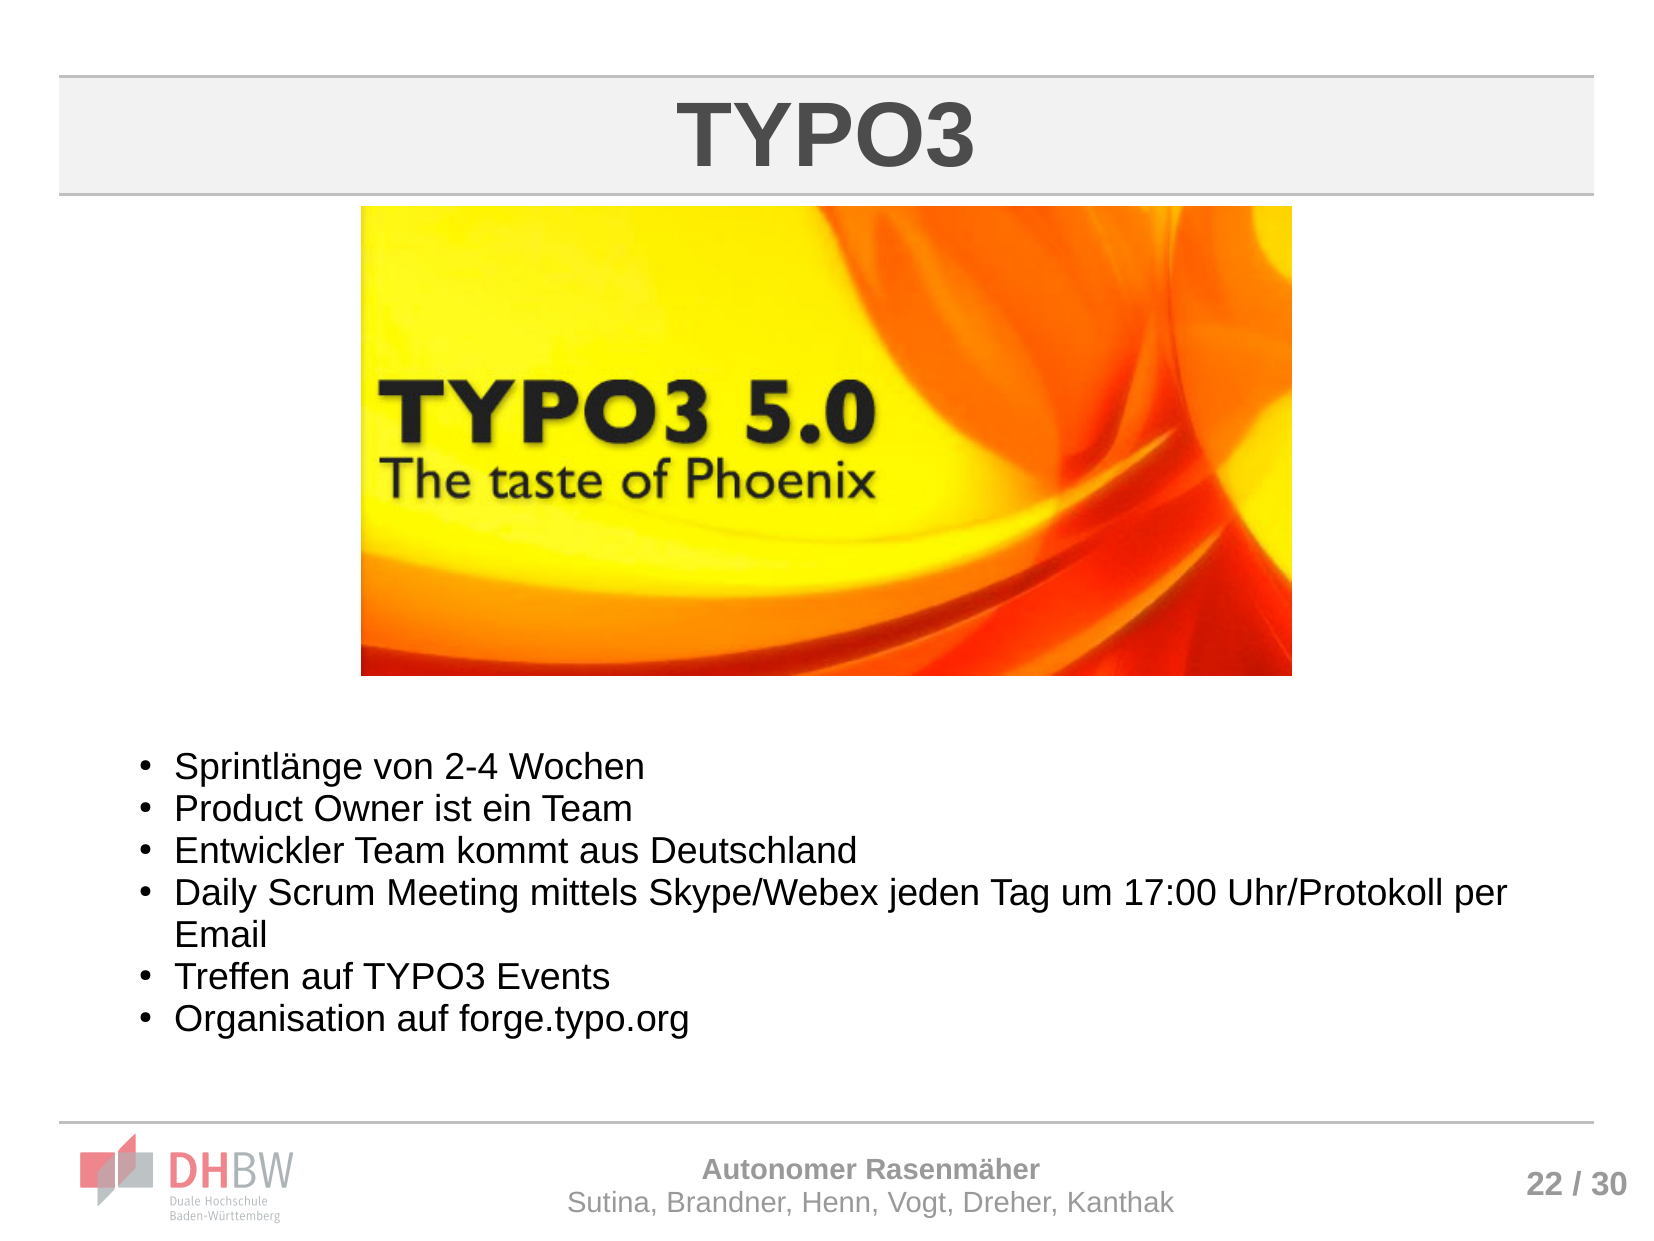

# TYPO3
Sprintlänge von 2-4 Wochen
Product Owner ist ein Team
Entwickler Team kommt aus Deutschland
Daily Scrum Meeting mittels Skype/Webex jeden Tag um 17:00 Uhr/Protokoll per Email
Treffen auf TYPO3 Events
Organisation auf forge.typo.org